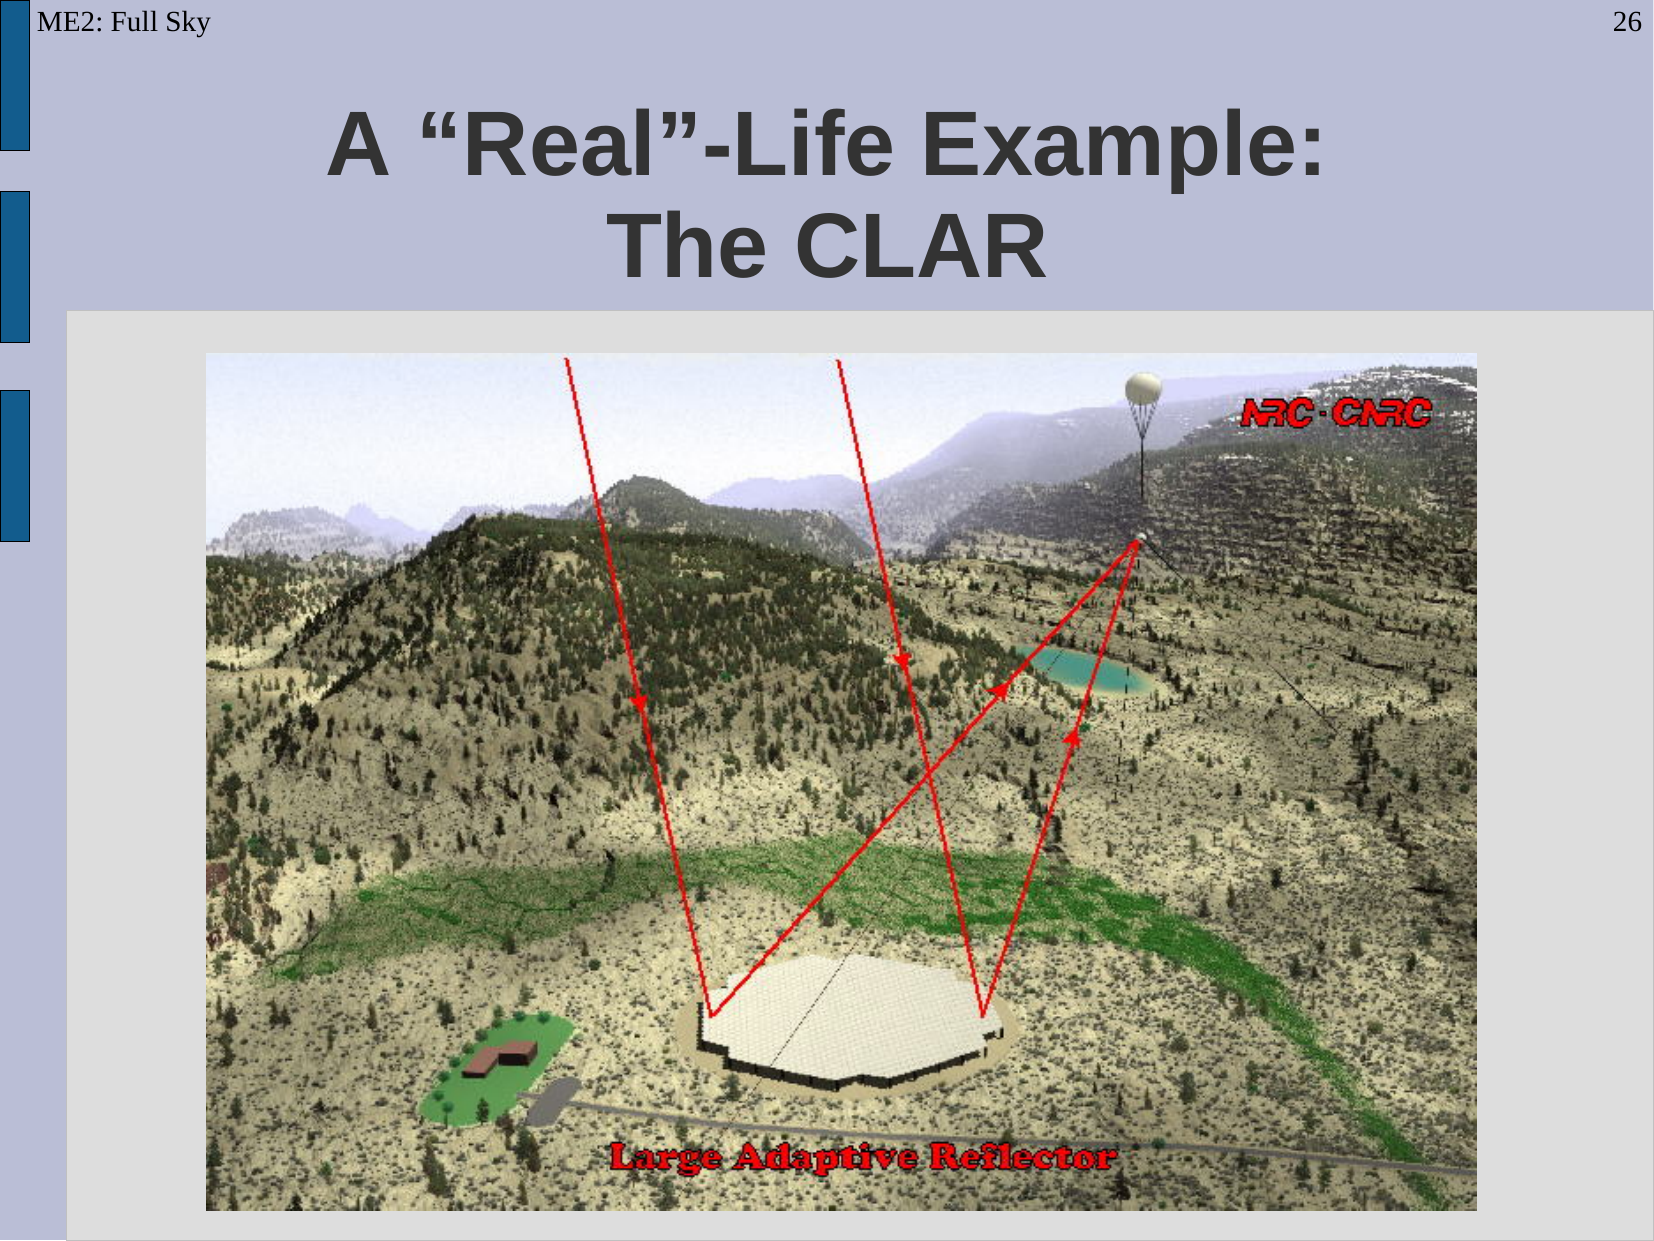

ME2: Full Sky
26
# A “Real”-Life Example: The CLAR